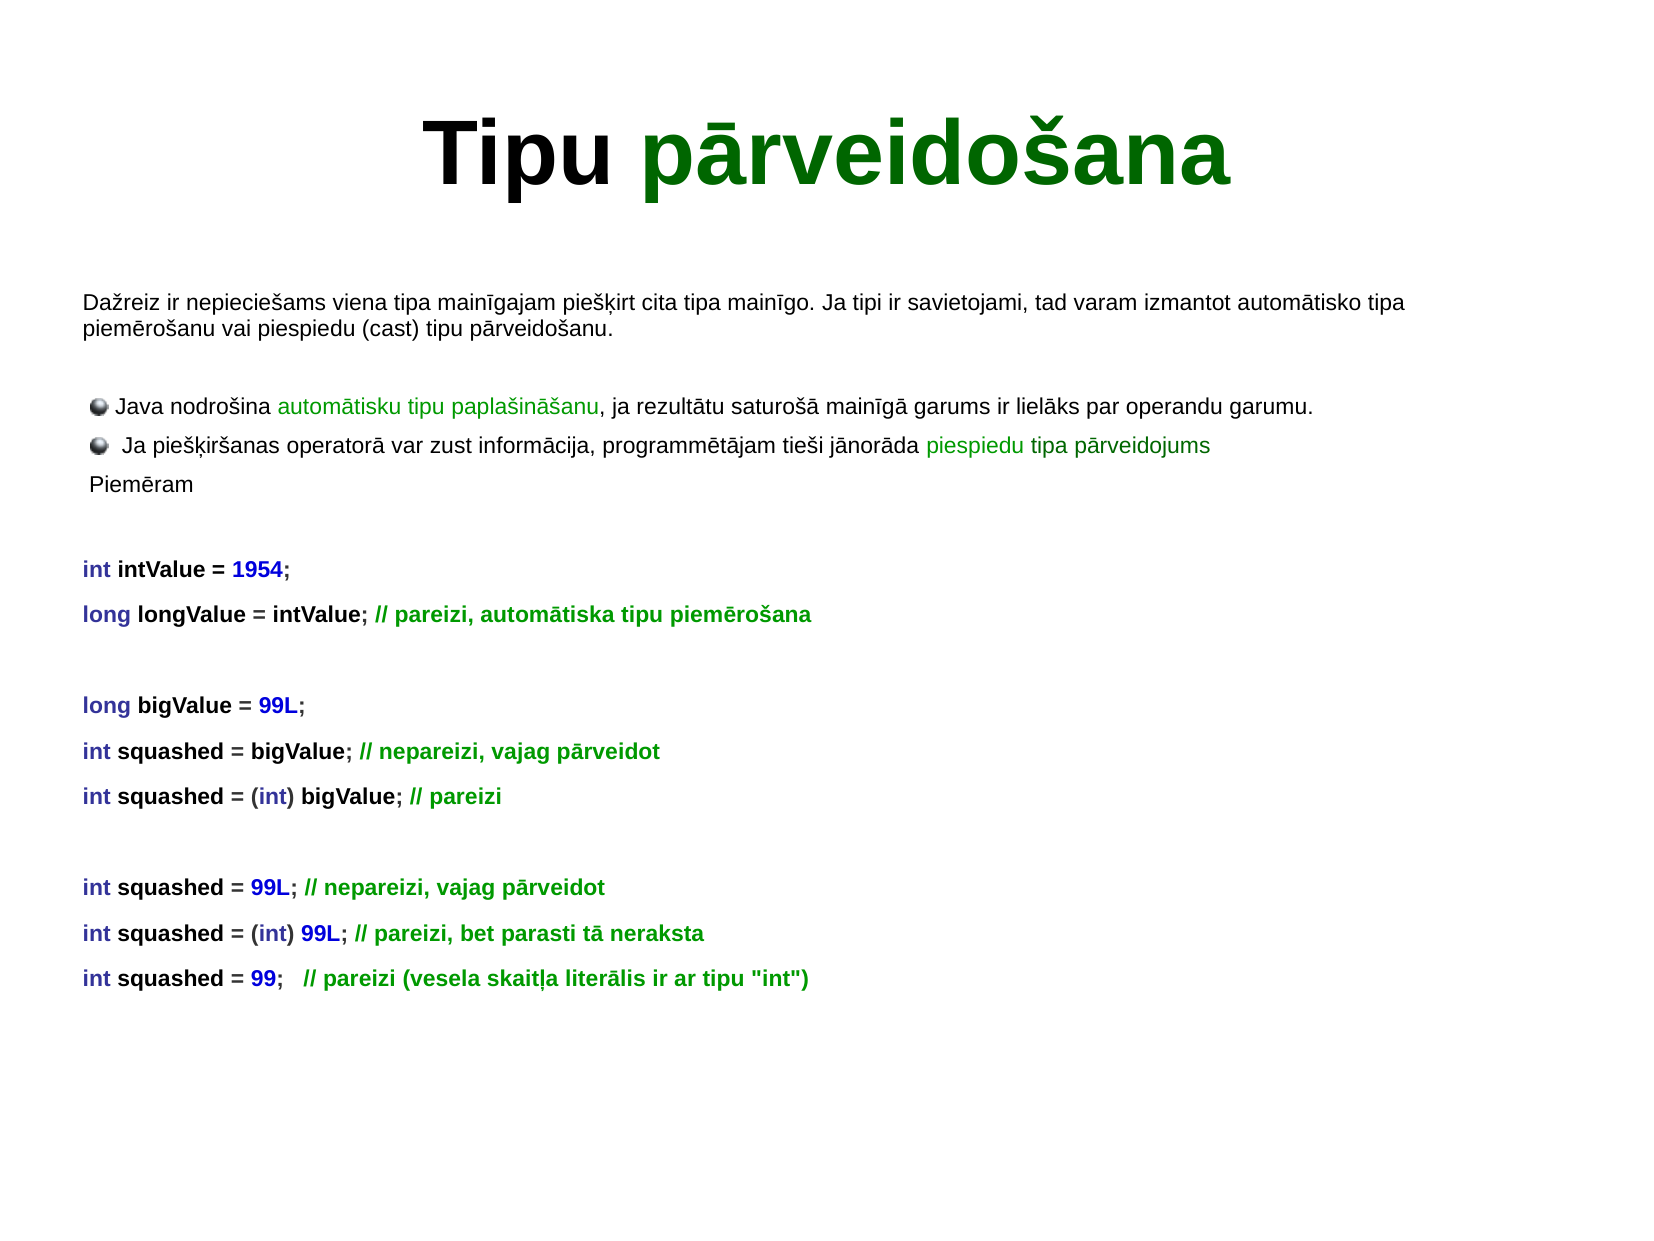

# Tipu pārveidošana
Dažreiz ir nepieciešams viena tipa mainīgajam piešķirt cita tipa mainīgo. Ja tipi ir savietojami, tad varam izmantot automātisko tipa piemērošanu vai piespiedu (cast) tipu pārveidošanu.
Java nodrošina automātisku tipu paplašināšanu, ja rezultātu saturošā mainīgā garums ir lielāks par operandu garumu.
 Ja piešķiršanas operatorā var zust informācija, programmētājam tieši jānorāda piespiedu tipa pārveidojums
 Piemēram
int intValue = 1954;
long longValue = intValue; // pareizi, automātiska tipu piemērošana
long bigValue = 99L;
int squashed = bigValue; // nepareizi, vajag pārveidot
int squashed = (int) bigValue; // pareizi
int squashed = 99L; // nepareizi, vajag pārveidot
int squashed = (int) 99L; // pareizi, bet parasti tā neraksta
int squashed = 99; // pareizi (vesela skaitļa literālis ir ar tipu "int")